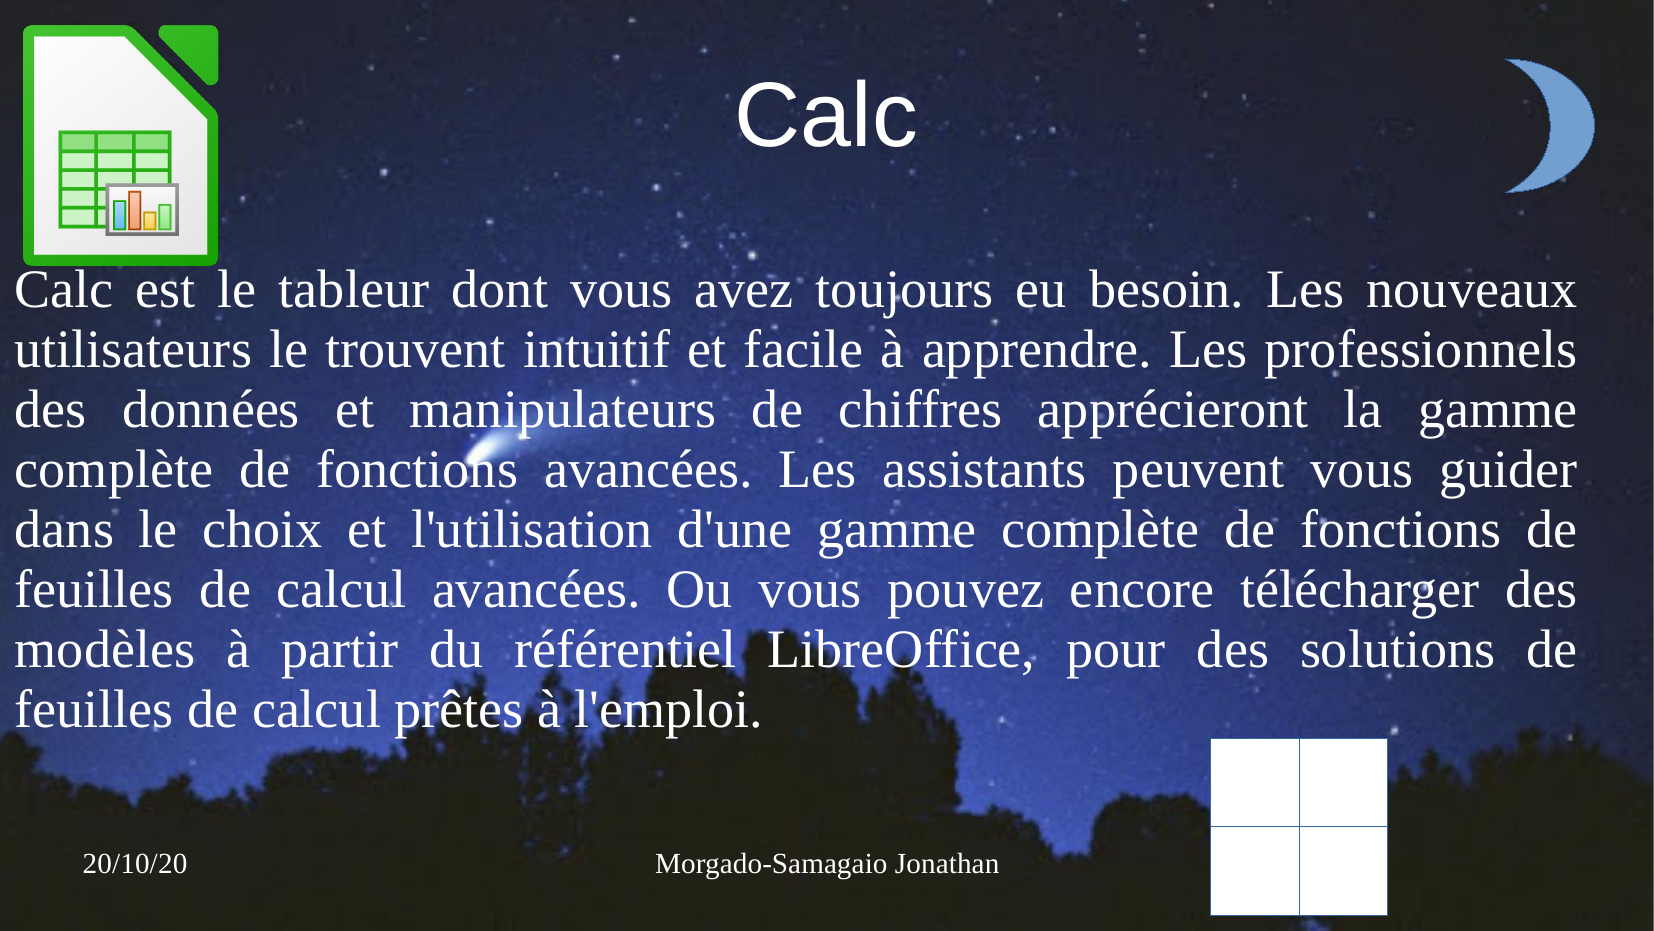

# Calc
Calc est le tableur dont vous avez toujours eu besoin. Les nouveaux utilisateurs le trouvent intuitif et facile à apprendre. Les professionnels des données et manipulateurs de chiffres apprécieront la gamme complète de fonctions avancées. Les assistants peuvent vous guider dans le choix et l'utilisation d'une gamme complète de fonctions de feuilles de calcul avancées. Ou vous pouvez encore télécharger des modèles à partir du référentiel LibreOffice, pour des solutions de feuilles de calcul prêtes à l'emploi.
20/10/20
Morgado-Samagaio Jonathan